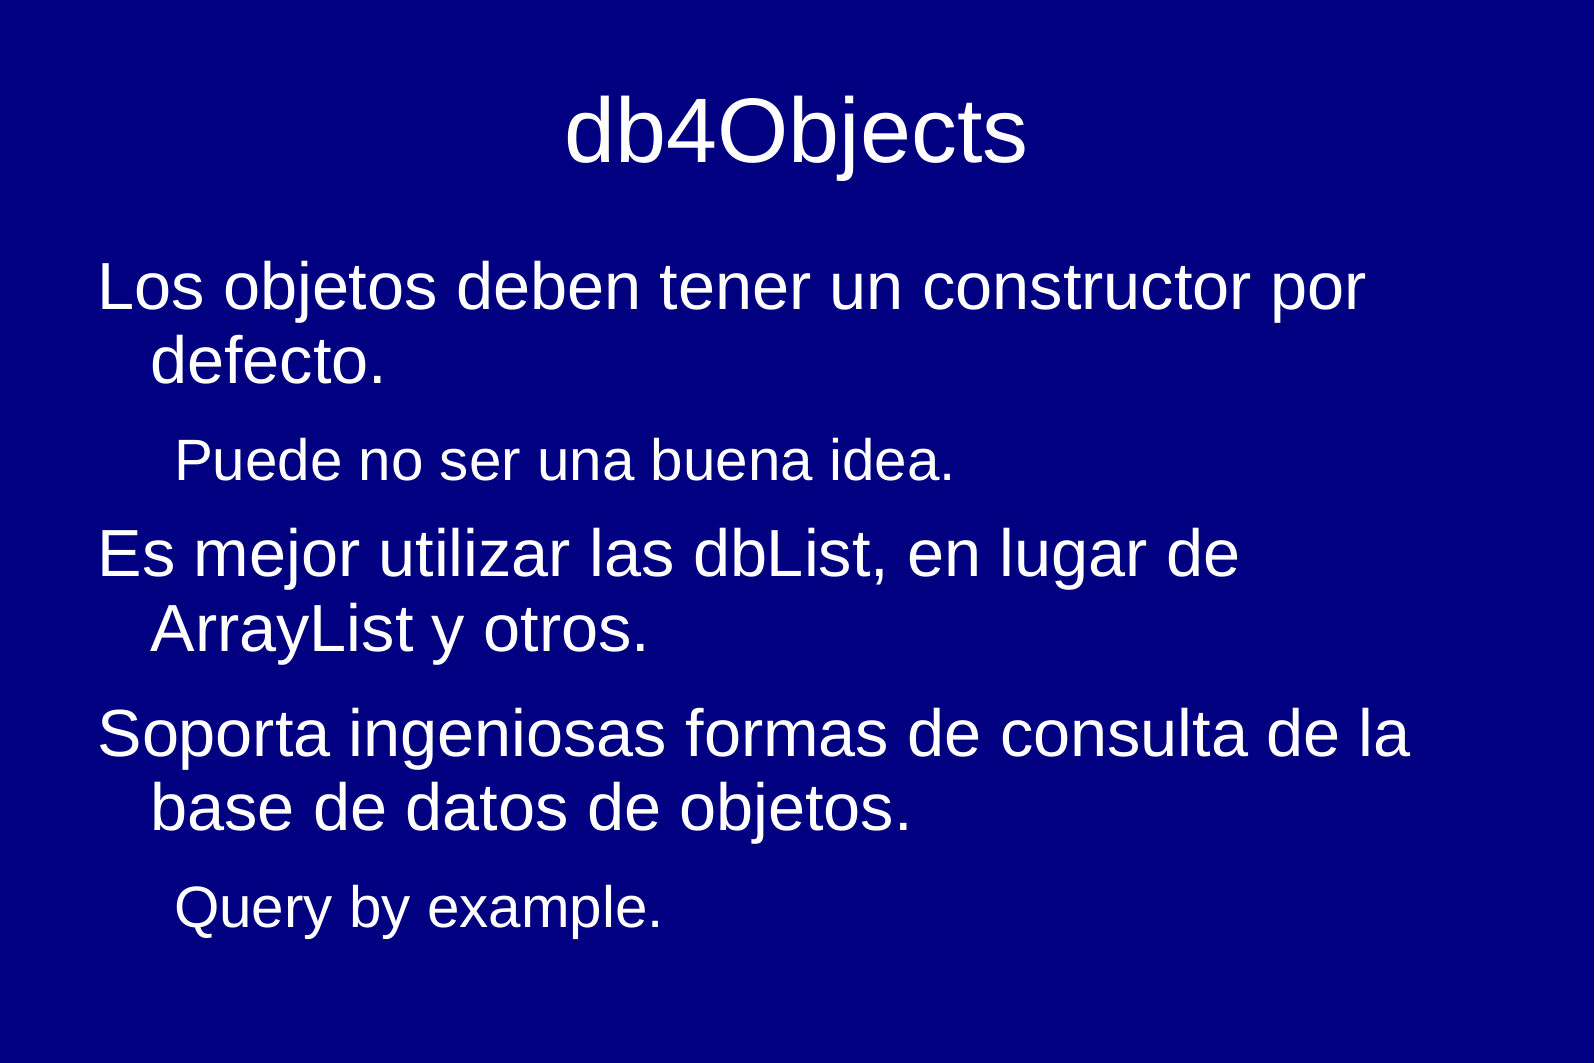

# db4Objects
Los objetos deben tener un constructor por defecto.
Puede no ser una buena idea.
Es mejor utilizar las dbList, en lugar de ArrayList y otros.
Soporta ingeniosas formas de consulta de la base de datos de objetos.
Query by example.